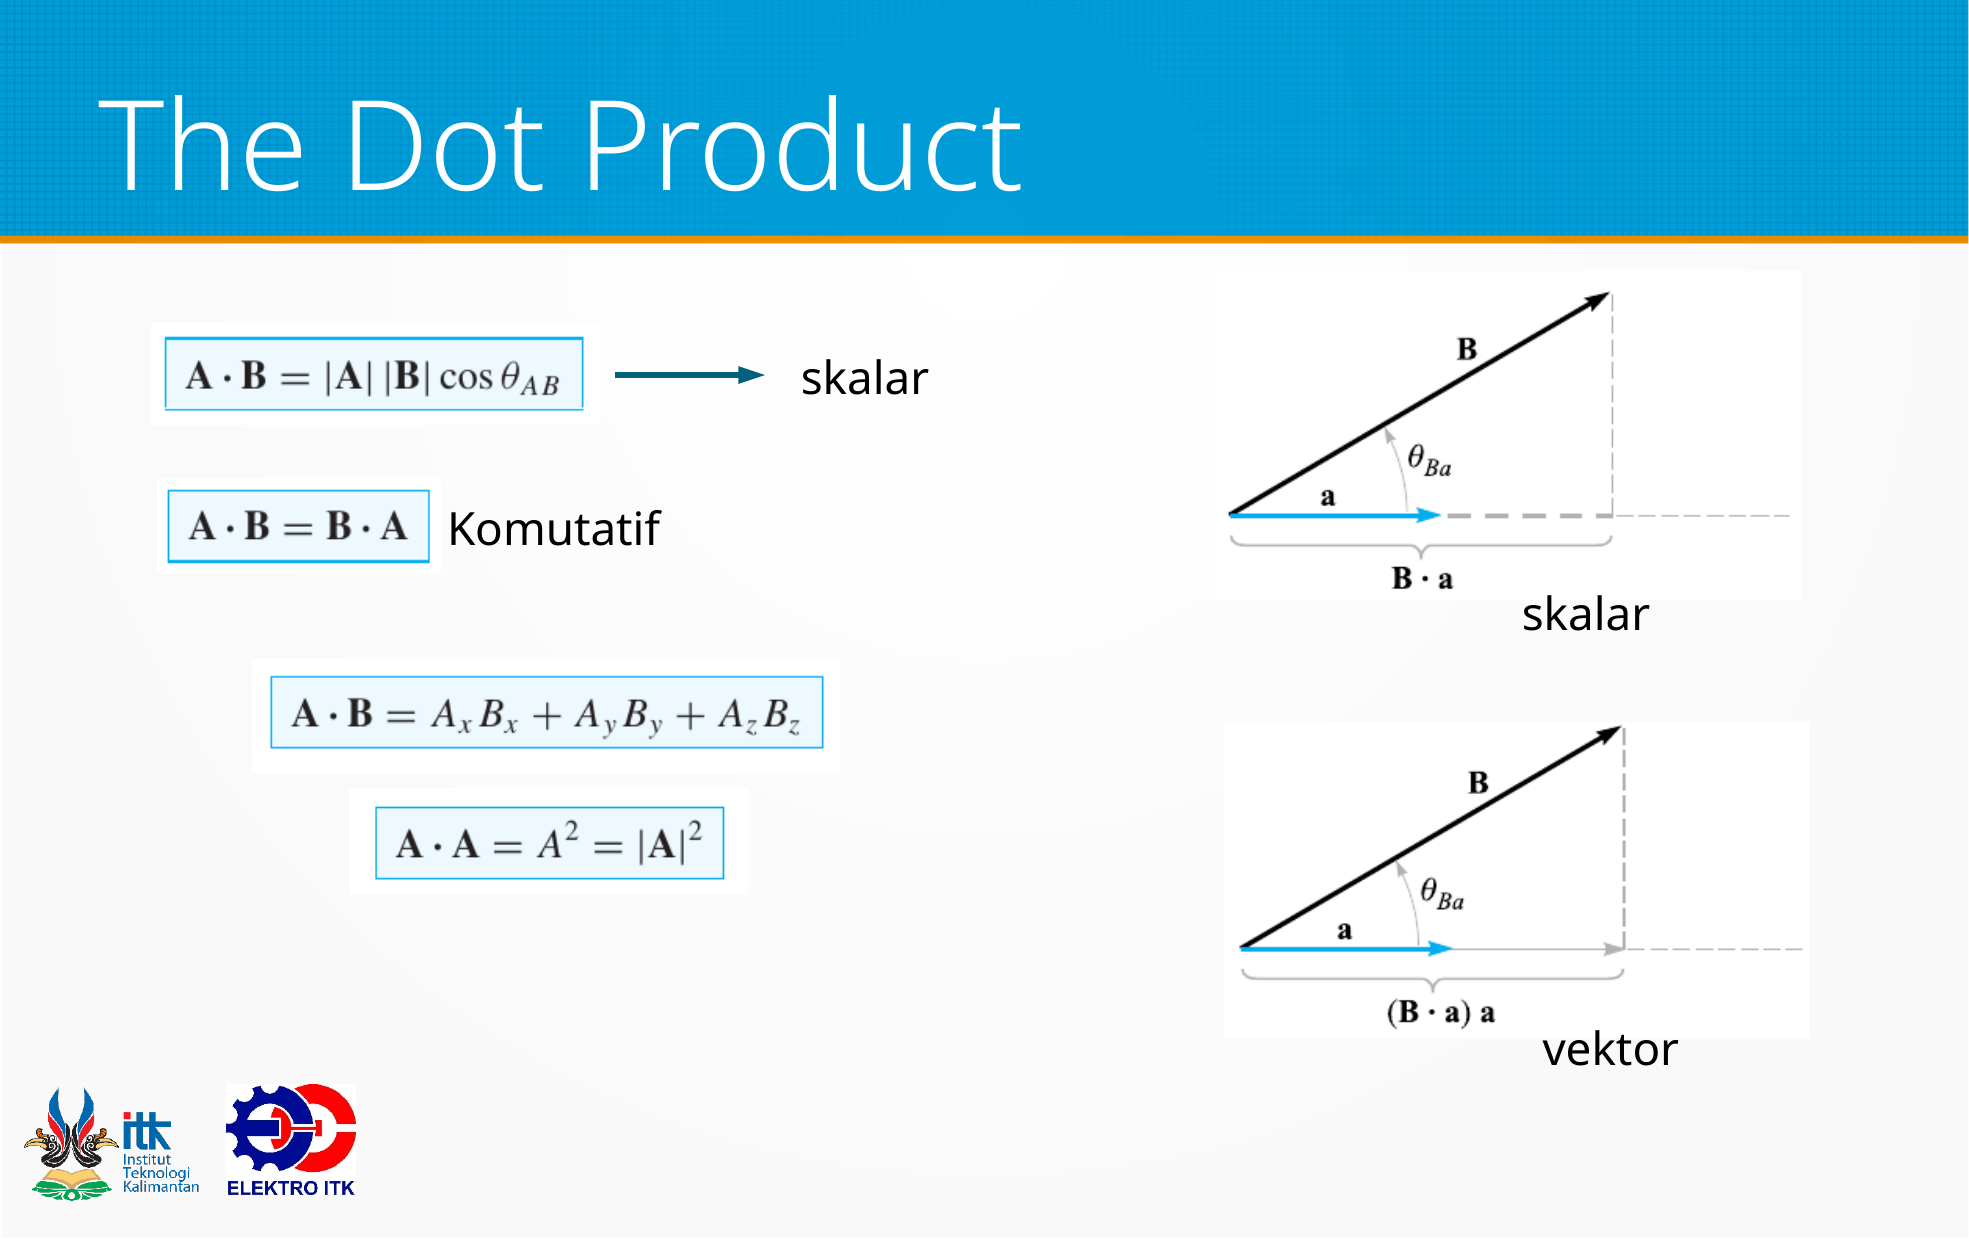

# The Dot Product
skalar
Komutatif
skalar
vektor